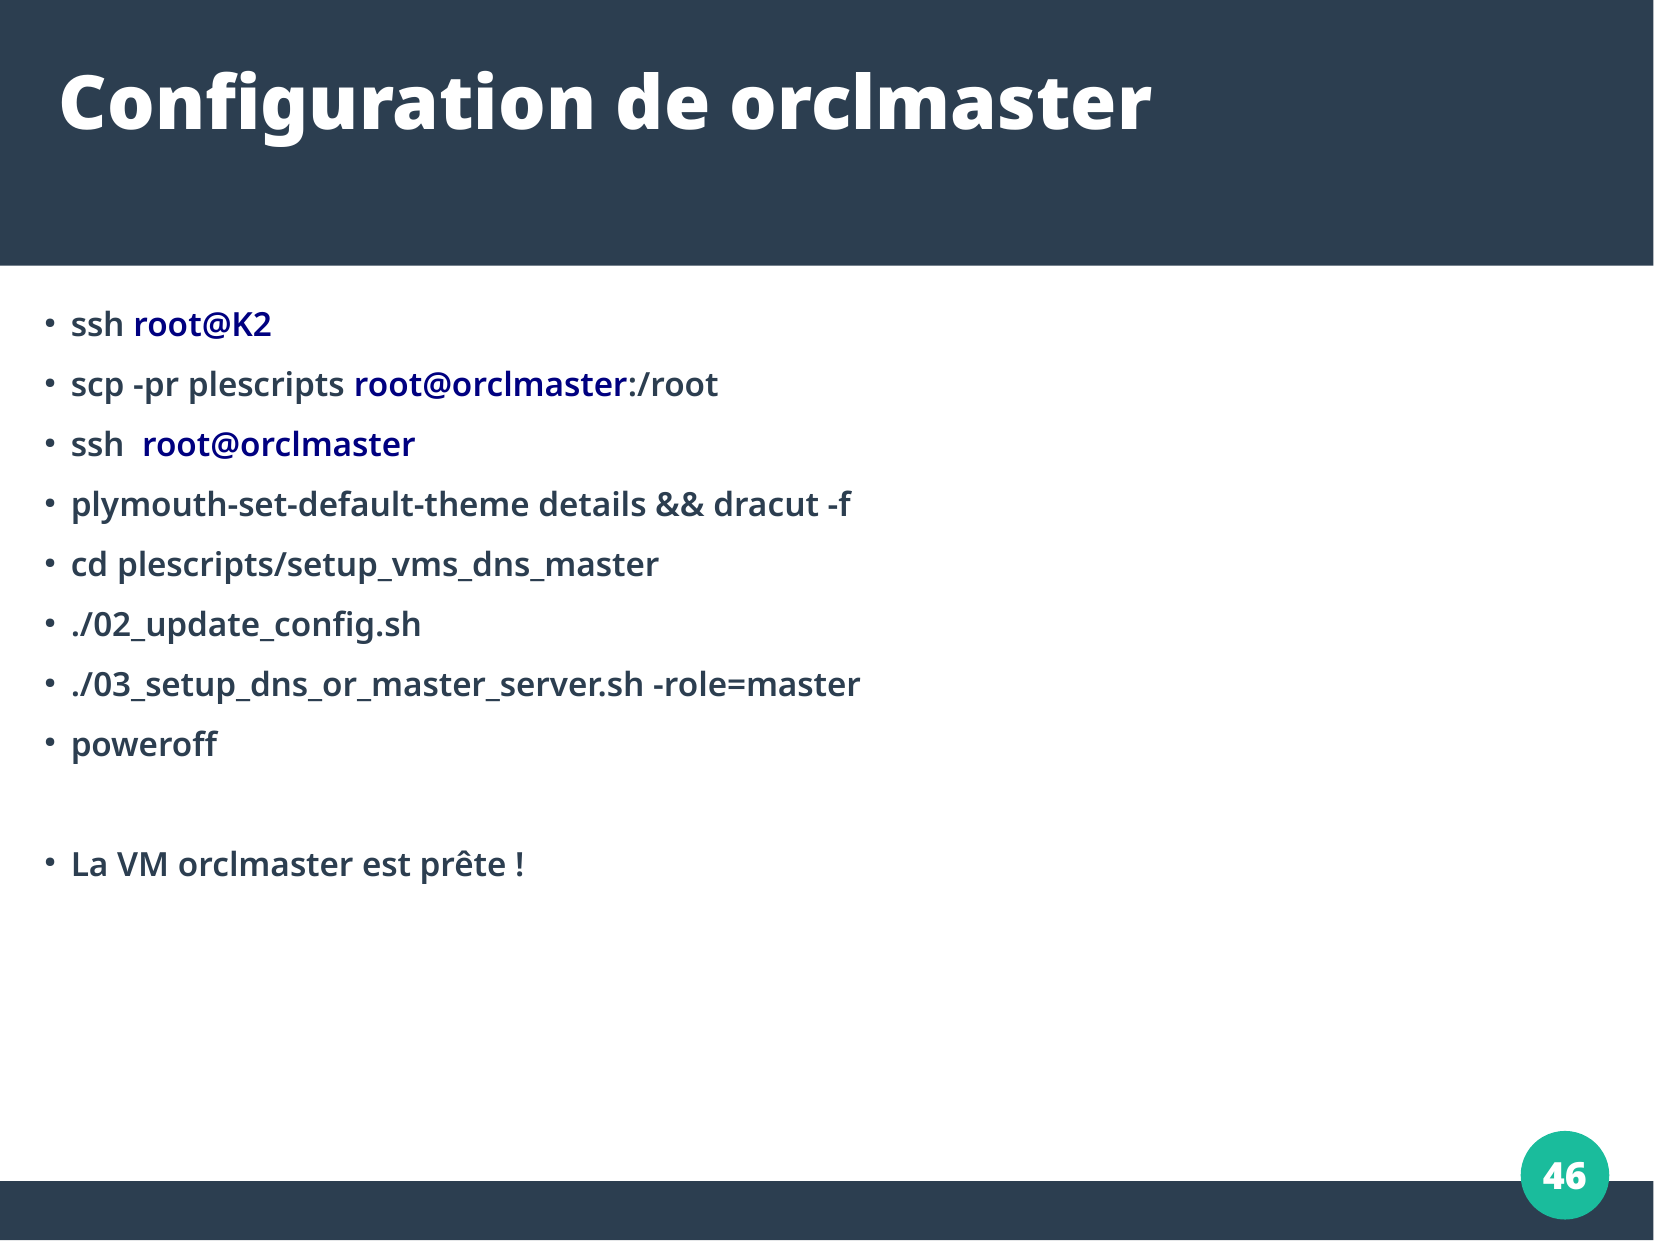

# Configuration de orclmaster
ssh root@K2
scp -pr plescripts root@orclmaster:/root
ssh root@orclmaster
plymouth-set-default-theme details && dracut -f
cd plescripts/setup_vms_dns_master
./02_update_config.sh
./03_setup_dns_or_master_server.sh -role=master
poweroff
La VM orclmaster est prête !
46